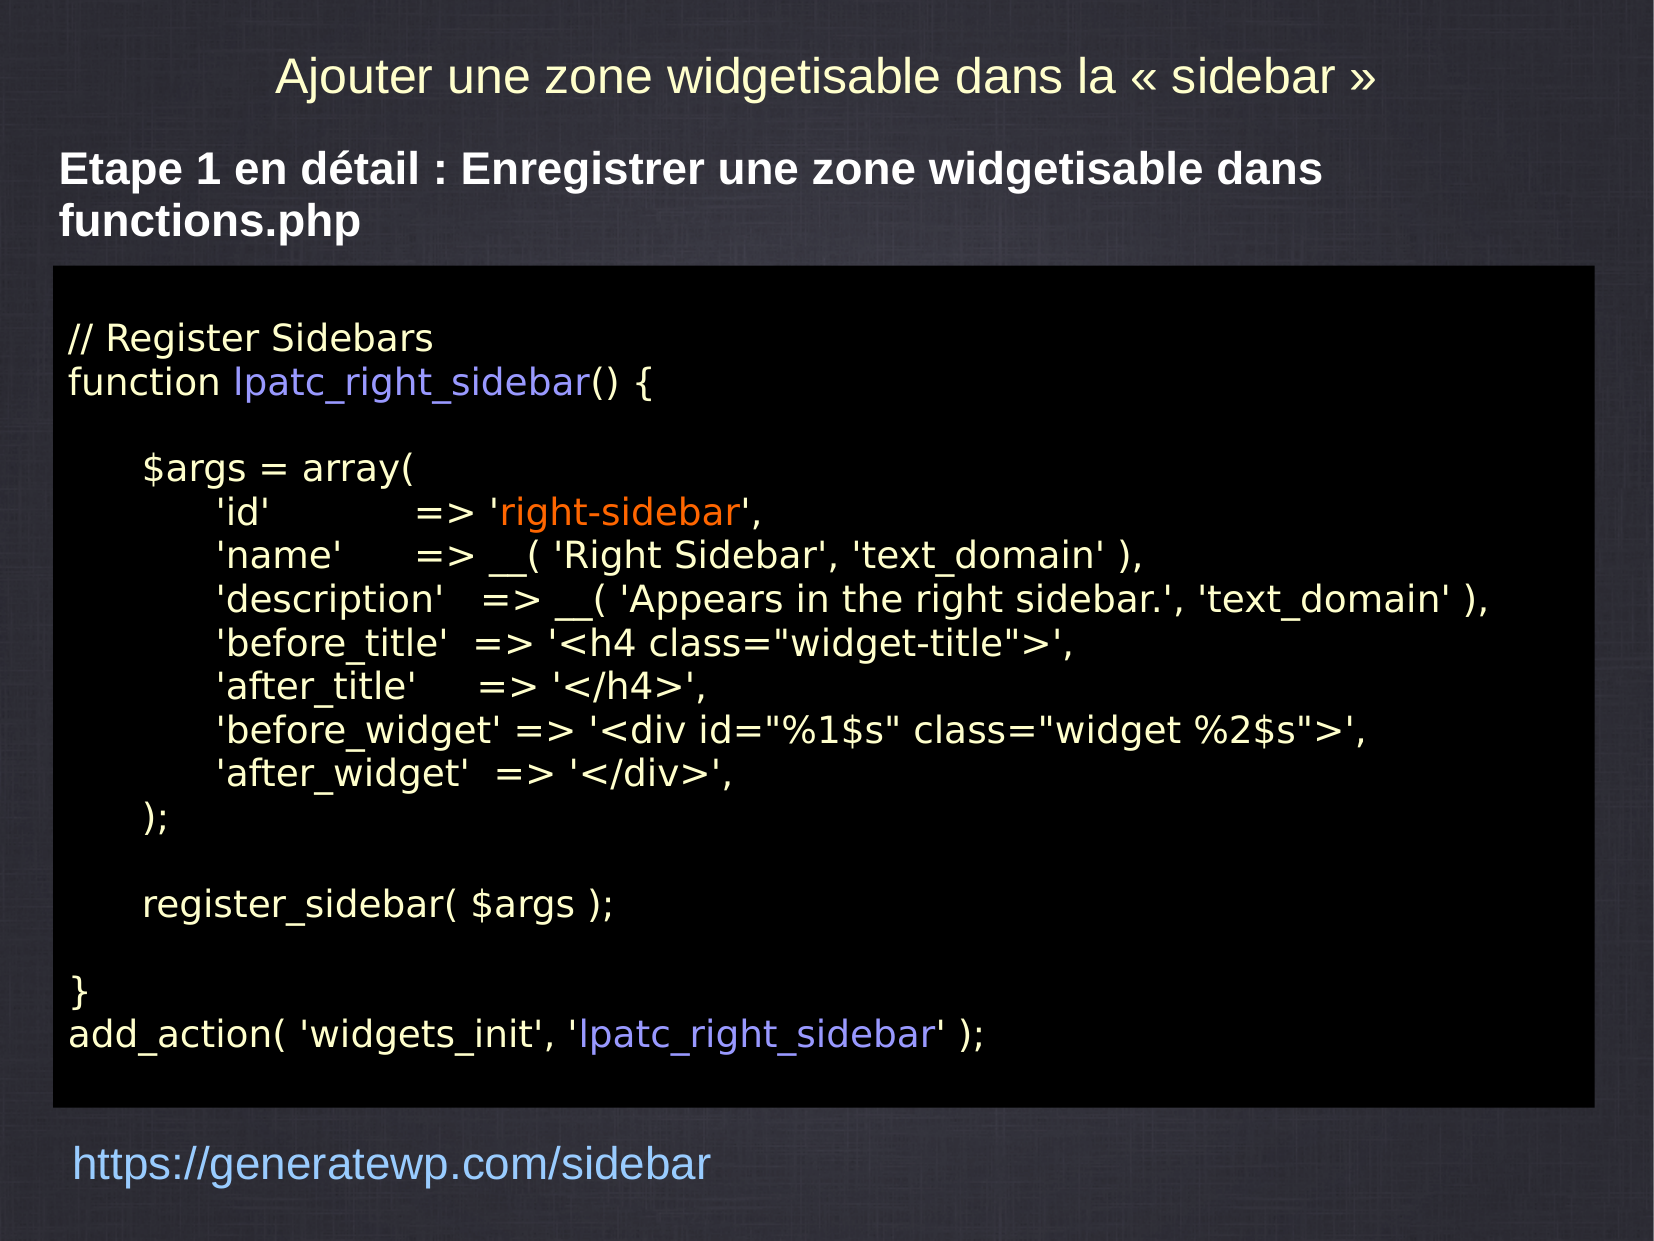

Ajouter une zone widgetisable dans la « sidebar »
Etape 1 en détail : Enregistrer une zone widgetisable dans functions.php
// Register Sidebars
function lpatc_right_sidebar() {
	$args = array(
		'id' => 'right-sidebar',
		'name' => __( 'Right Sidebar', 'text_domain' ),
		'description' => __( 'Appears in the right sidebar.', 'text_domain' ),
		'before_title' => '<h4 class="widget-title">',
		'after_title' => '</h4>',
		'before_widget' => '<div id="%1$s" class="widget %2$s">',
		'after_widget' => '</div>',
	);
	register_sidebar( $args );
}
add_action( 'widgets_init', 'lpatc_right_sidebar' );
https://generatewp.com/sidebar